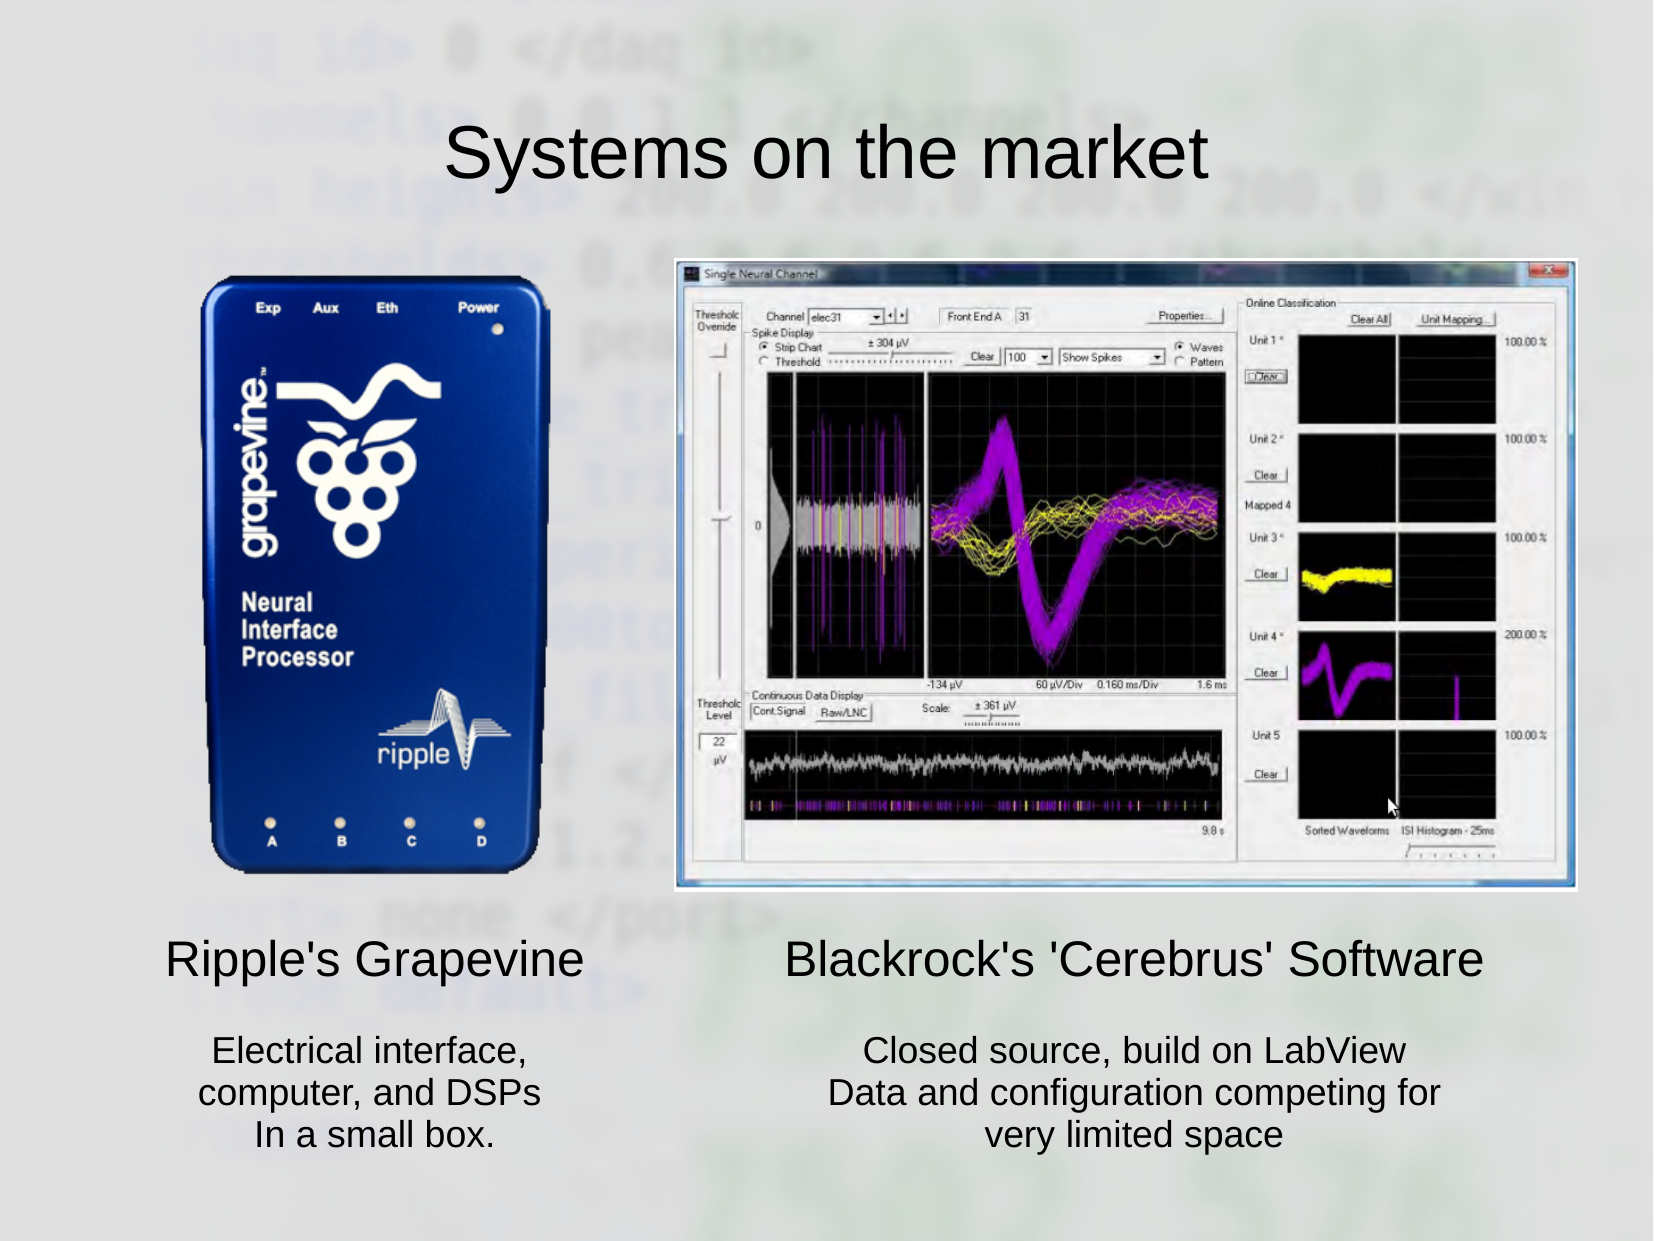

# Systems on the market
Ripple's Grapevine
Electrical interface,
computer, and DSPs
In a small box.
Blackrock's 'Cerebrus' Software
Closed source, build on LabView
Data and configuration competing for
very limited space